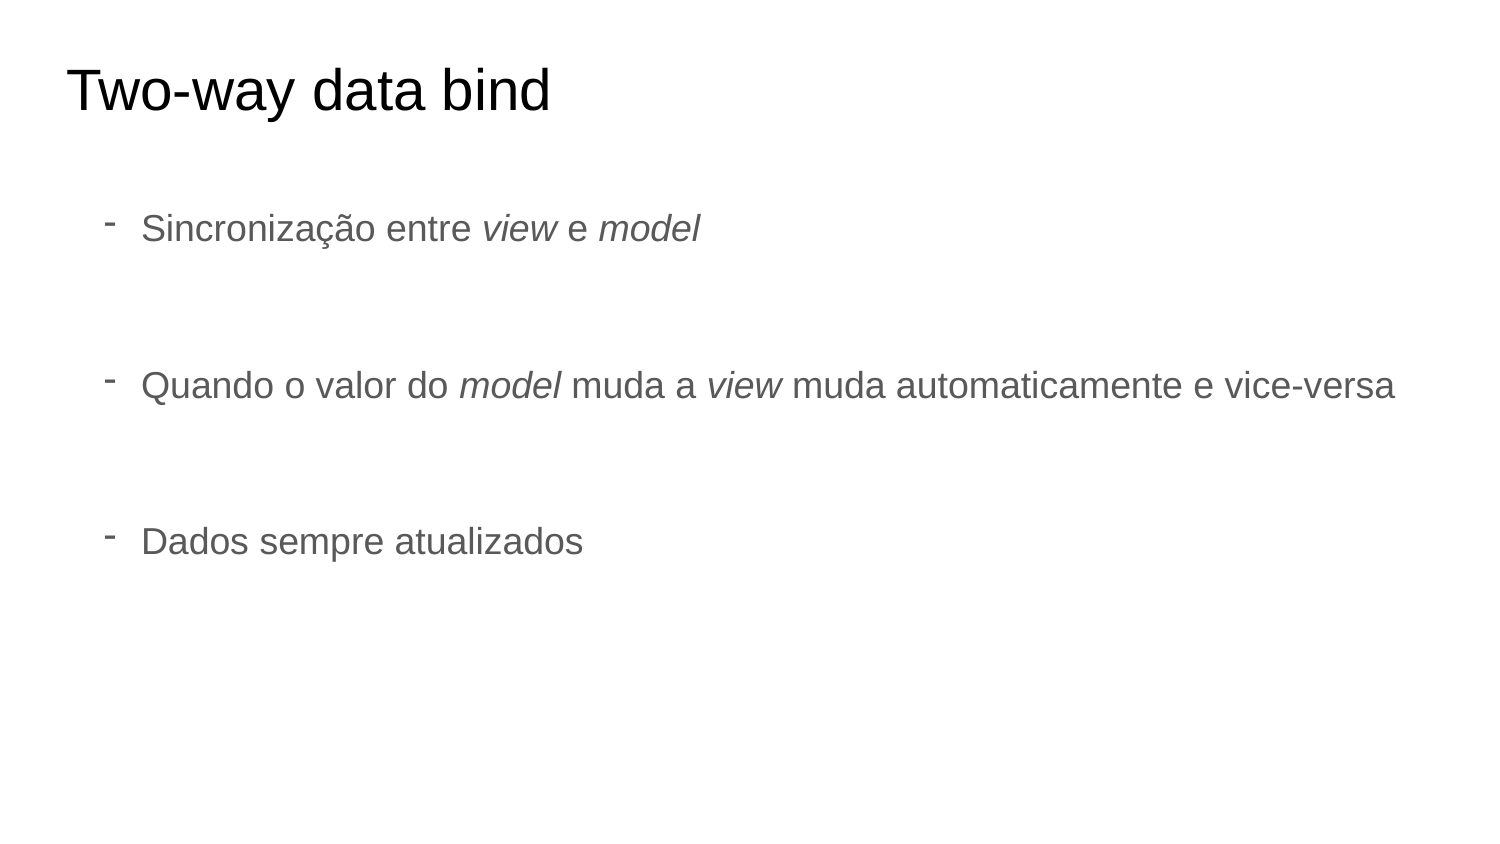

Two-way data bind
# Sincronização entre view e model
Quando o valor do model muda a view muda automaticamente e vice-versa
Dados sempre atualizados